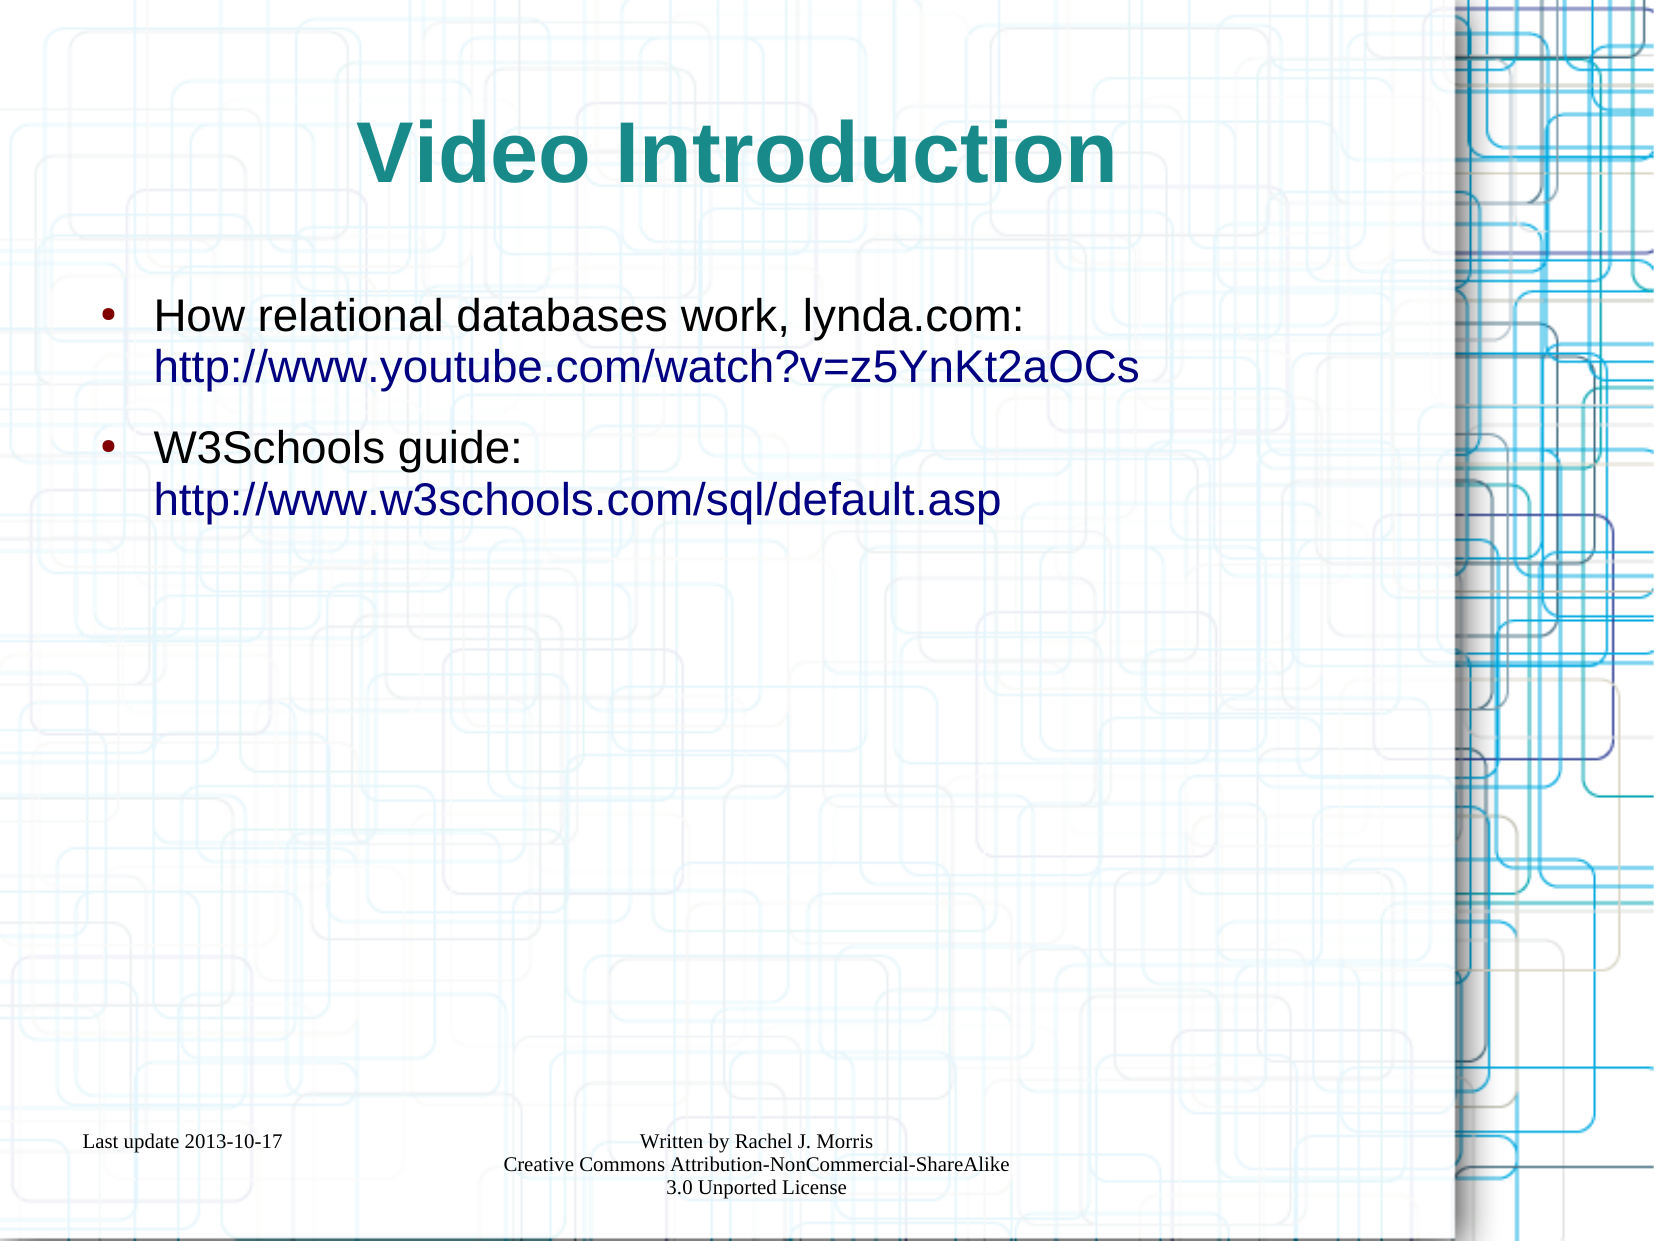

# Video Introduction
How relational databases work, lynda.com:
http://www.youtube.com/watch?v=z5YnKt2aOCs
W3Schools guide:
http://www.w3schools.com/sql/default.asp